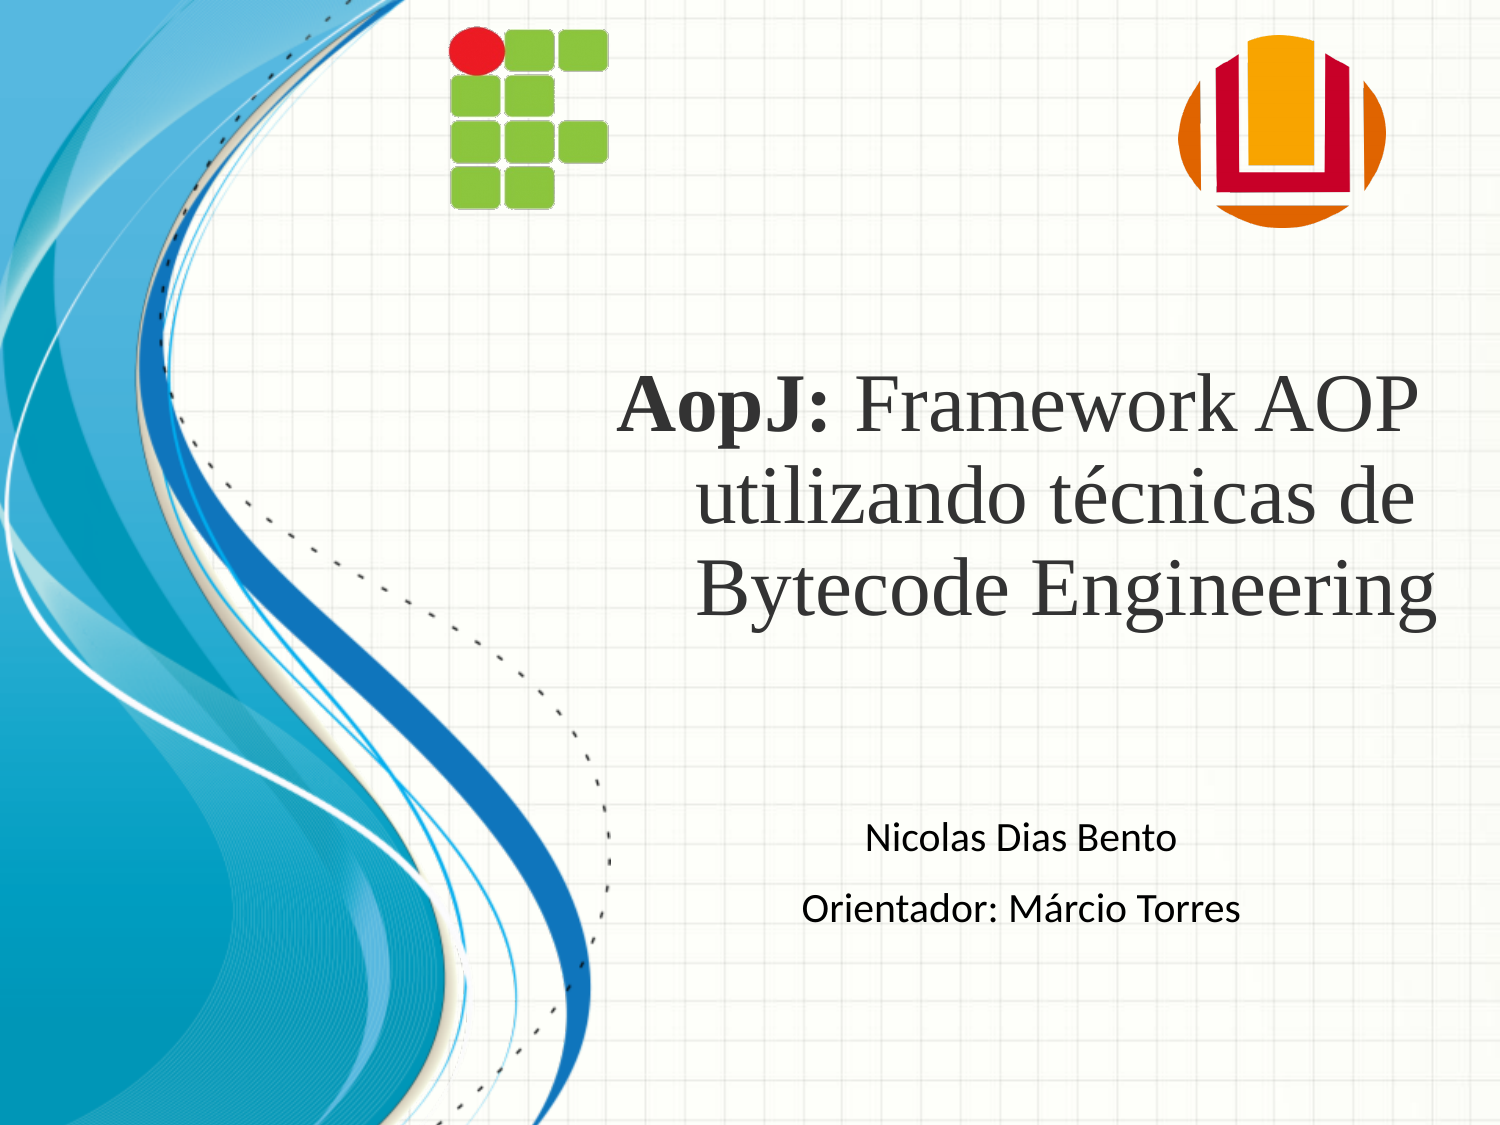

# AopJ: Framework AOP utilizando técnicas de Bytecode Engineering
Nicolas Dias Bento
Orientador: Márcio Torres